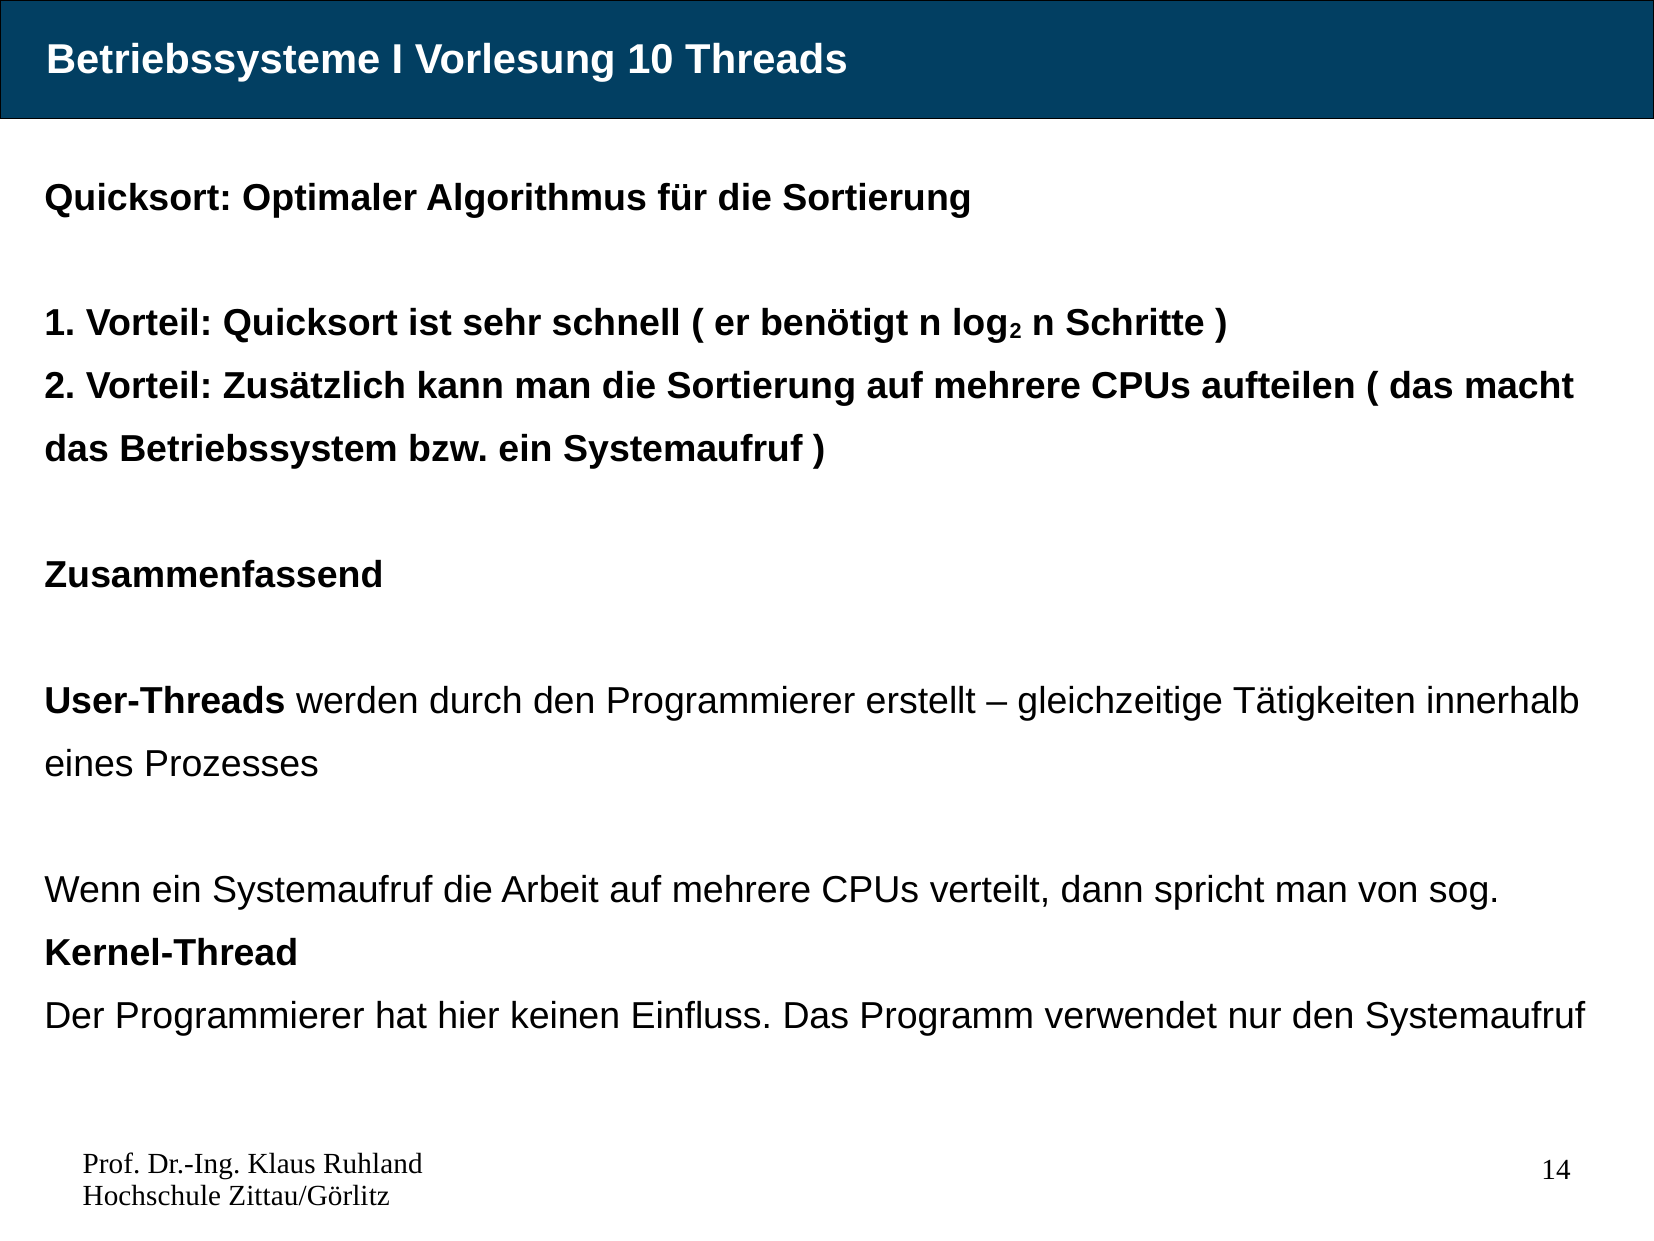

Quicksort: Optimaler Algorithmus für die Sortierung
1. Vorteil: Quicksort ist sehr schnell ( er benötigt n log2 n Schritte )
2. Vorteil: Zusätzlich kann man die Sortierung auf mehrere CPUs aufteilen ( das macht das Betriebssystem bzw. ein Systemaufruf )
Zusammenfassend
User-Threads werden durch den Programmierer erstellt – gleichzeitige Tätigkeiten innerhalb eines Prozesses
Wenn ein Systemaufruf die Arbeit auf mehrere CPUs verteilt, dann spricht man von sog. Kernel-Thread
Der Programmierer hat hier keinen Einfluss. Das Programm verwendet nur den Systemaufruf
14